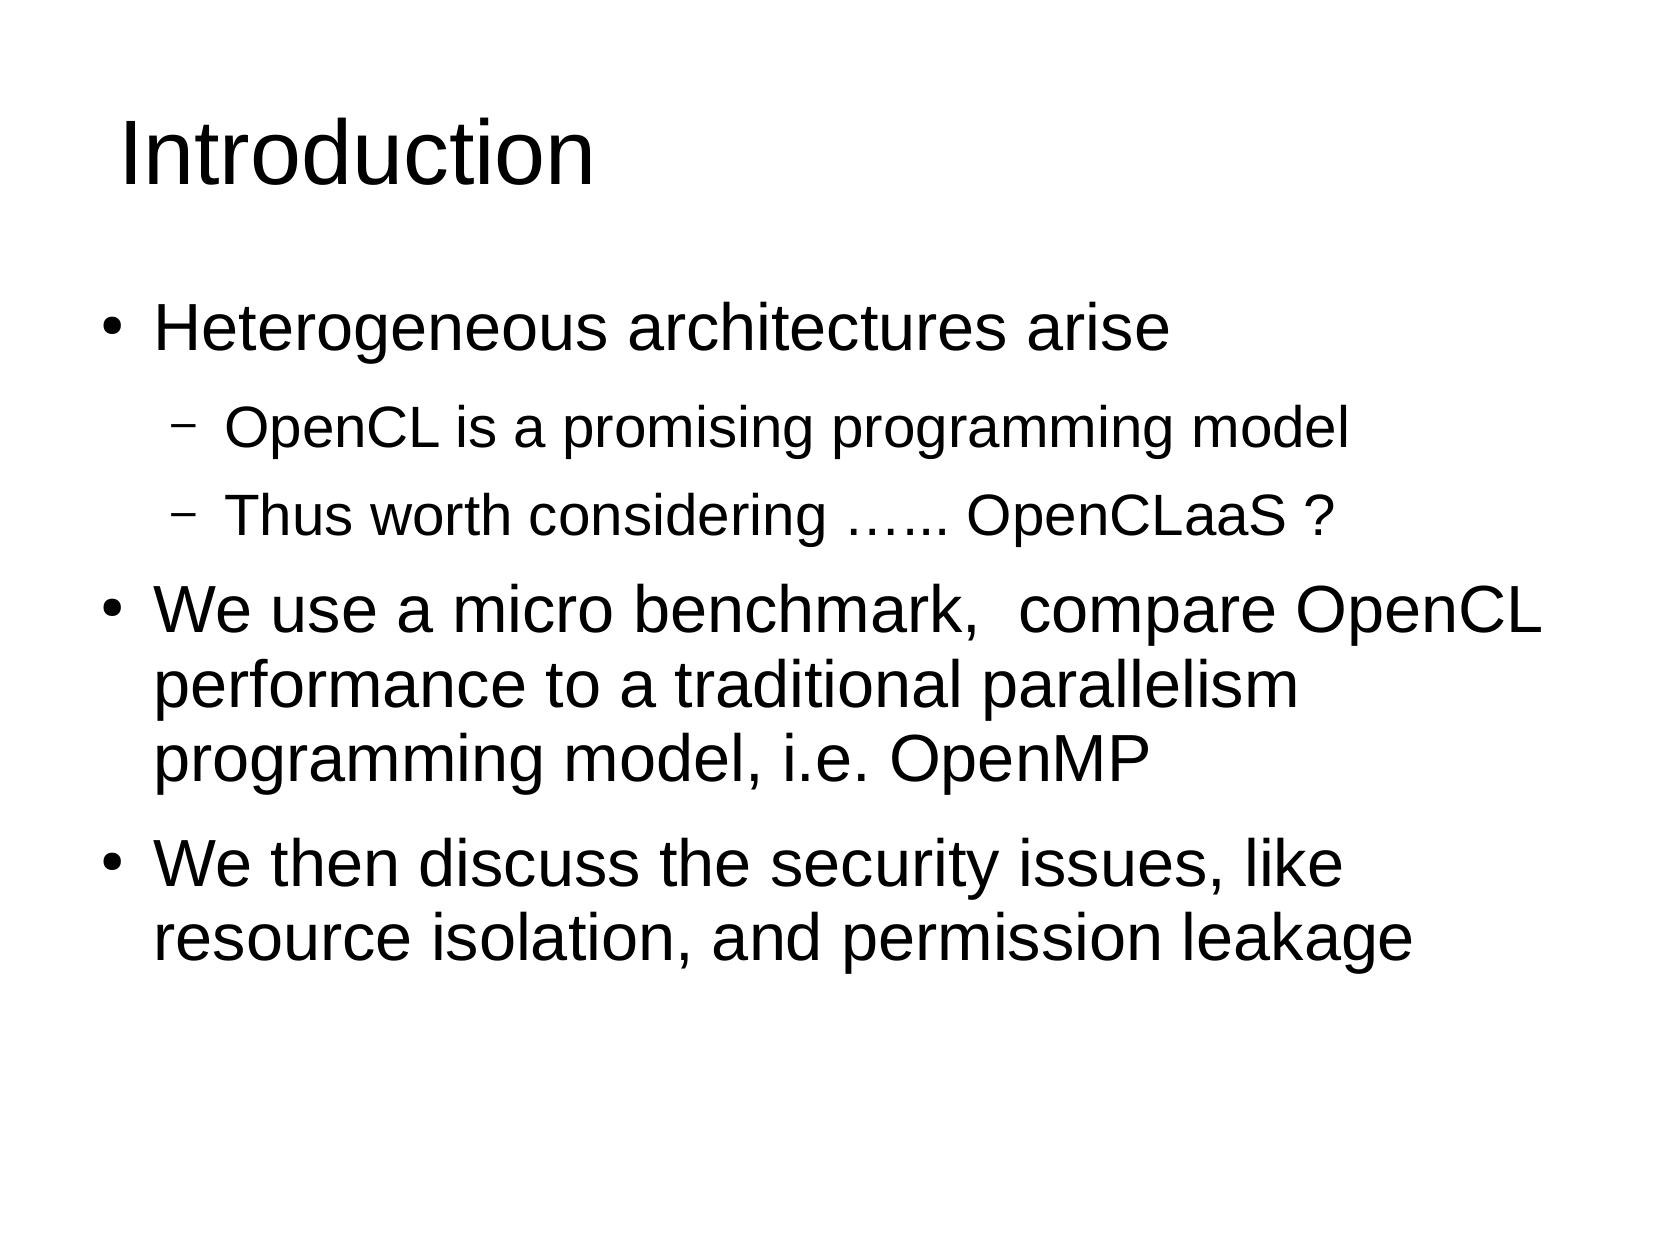

# Introduction
Heterogeneous architectures arise
OpenCL is a promising programming model
Thus worth considering …... OpenCLaaS ?
We use a micro benchmark, compare OpenCL performance to a traditional parallelism programming model, i.e. OpenMP
We then discuss the security issues, like resource isolation, and permission leakage